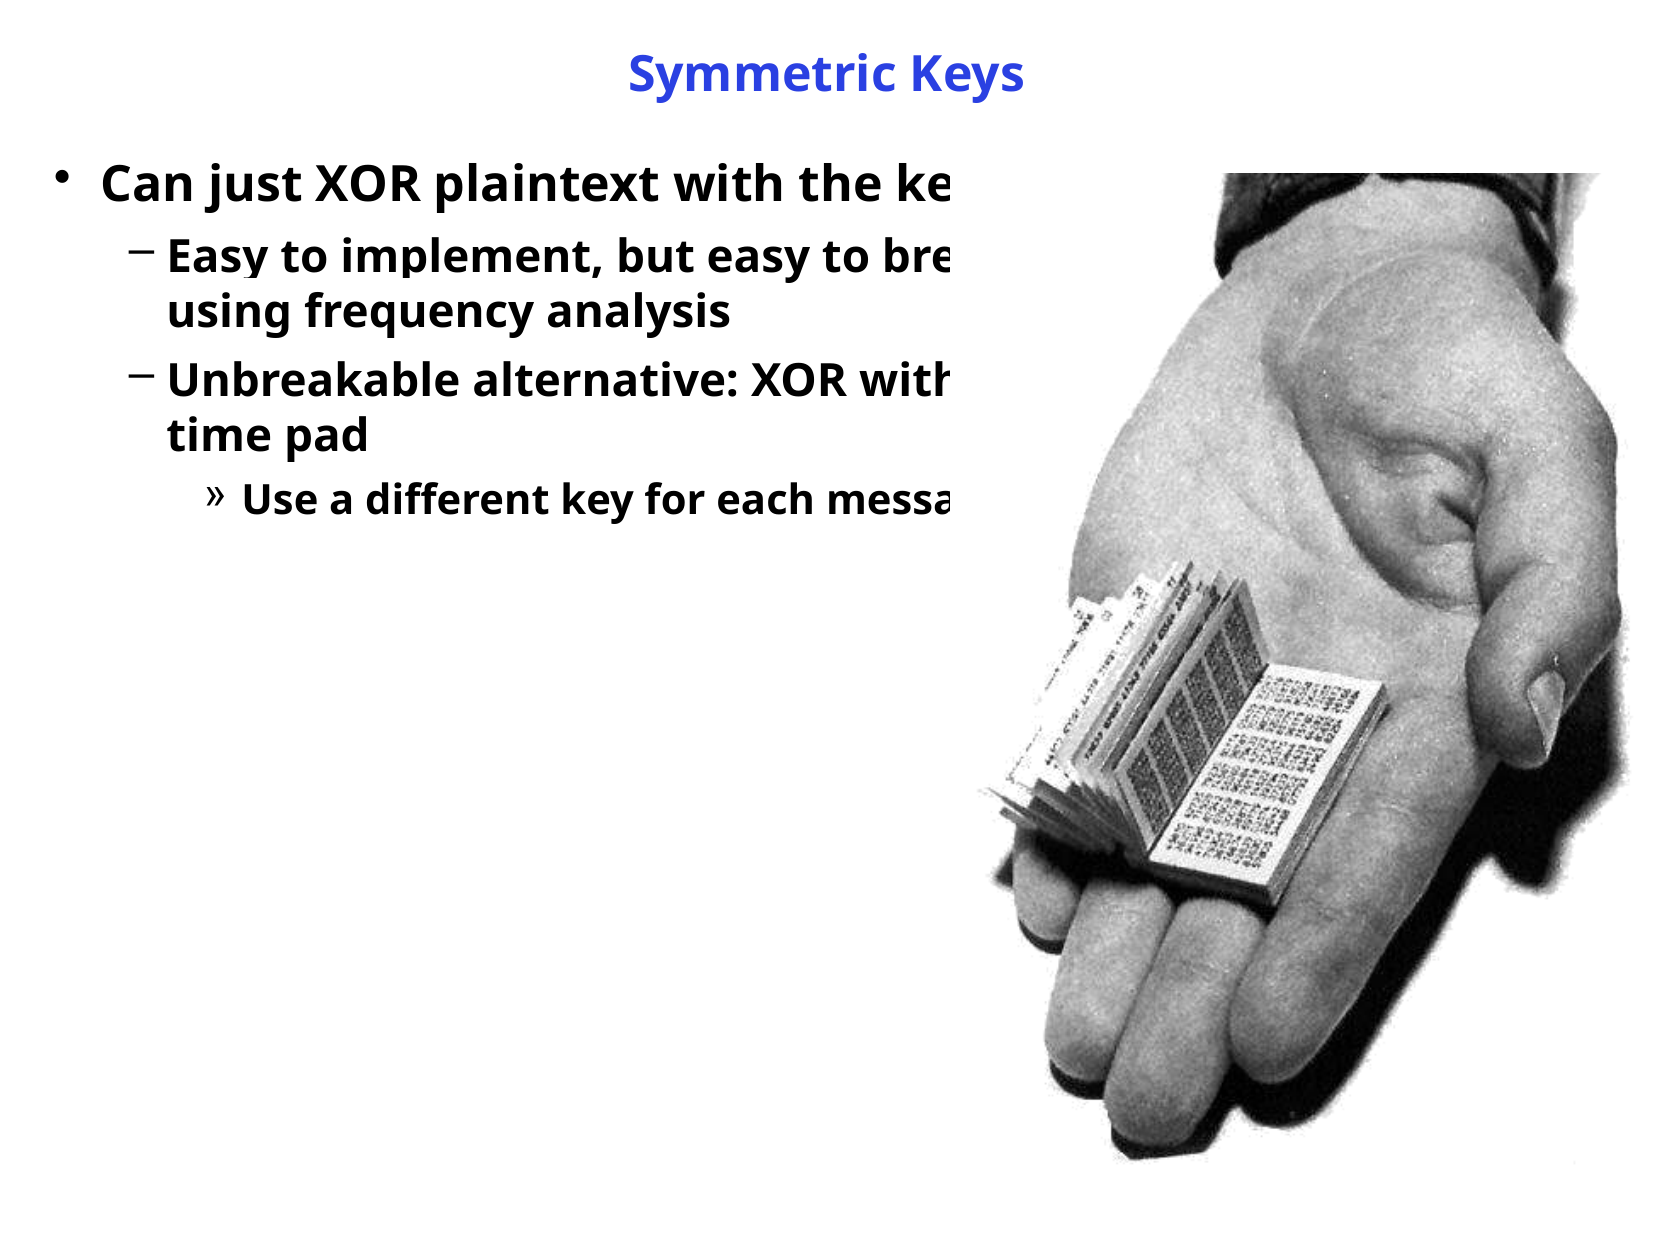

# Symmetric Keys
Can just XOR plaintext with the key
Easy to implement, but easy to break using frequency analysis
Unbreakable alternative: XOR with one-time pad
Use a different key for each message
56